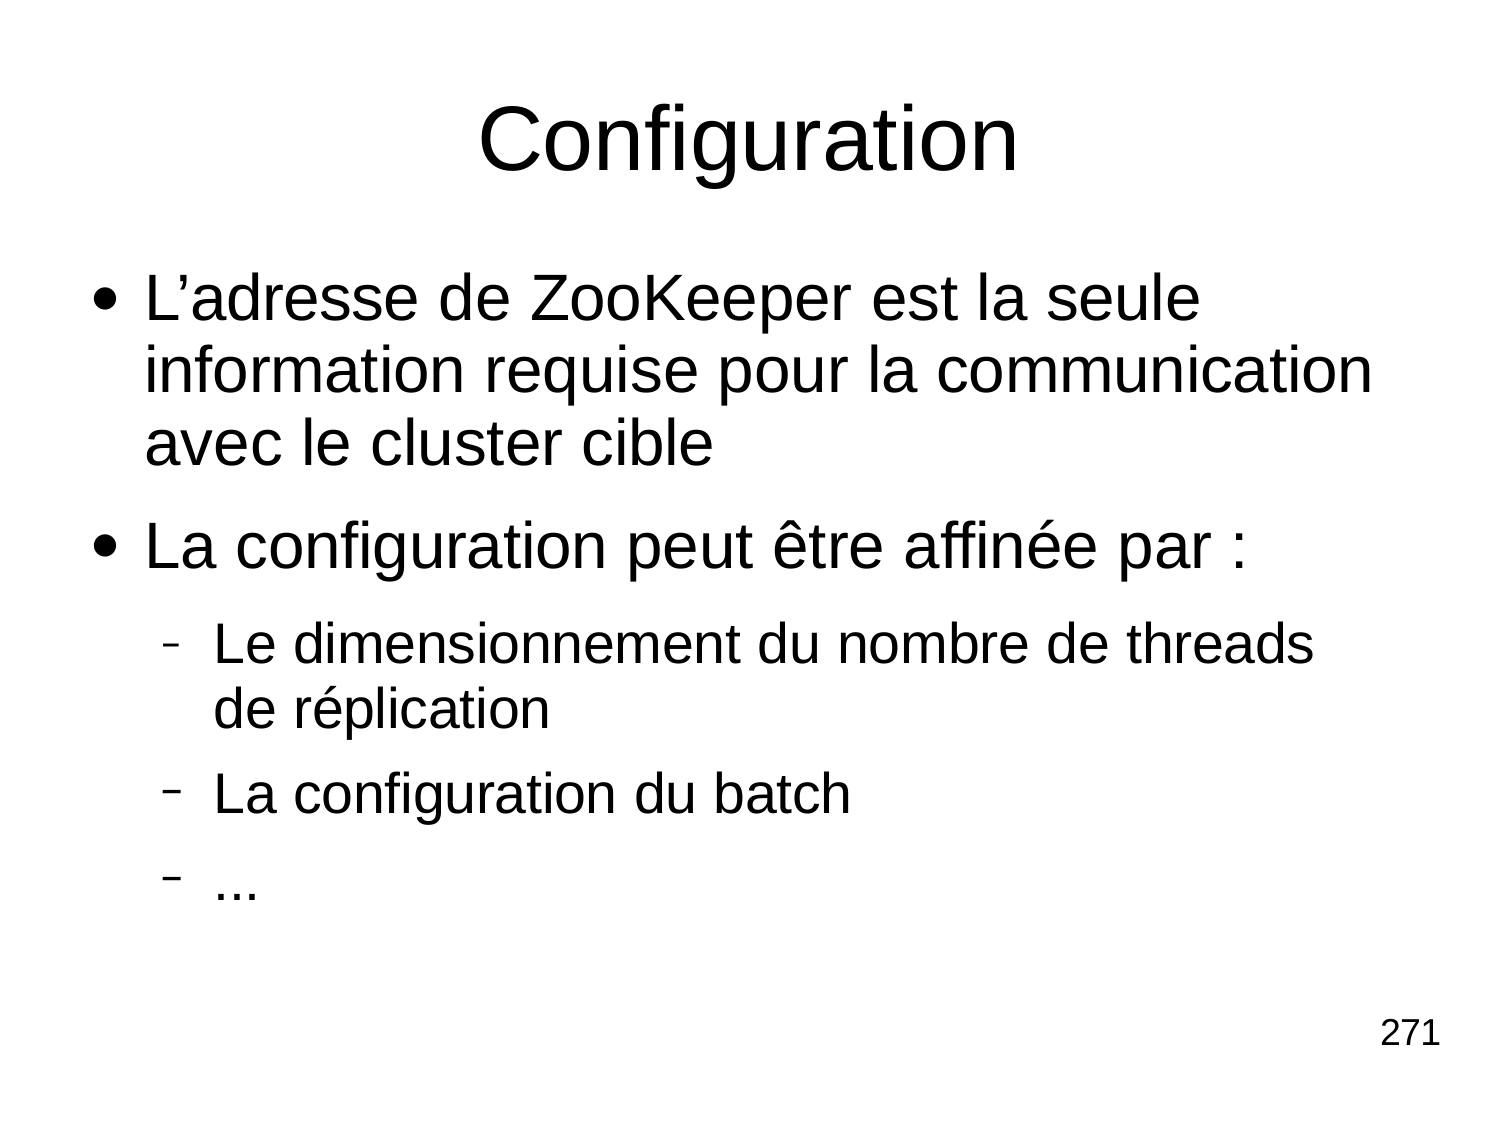

# Configuration
L’adresse de ZooKeeper est la seule information requise pour la communication avec le cluster cible
La configuration peut être affinée par :
●
●
–	Le dimensionnement du nombre de threads de réplication
La configuration du batch
...
–
–
271